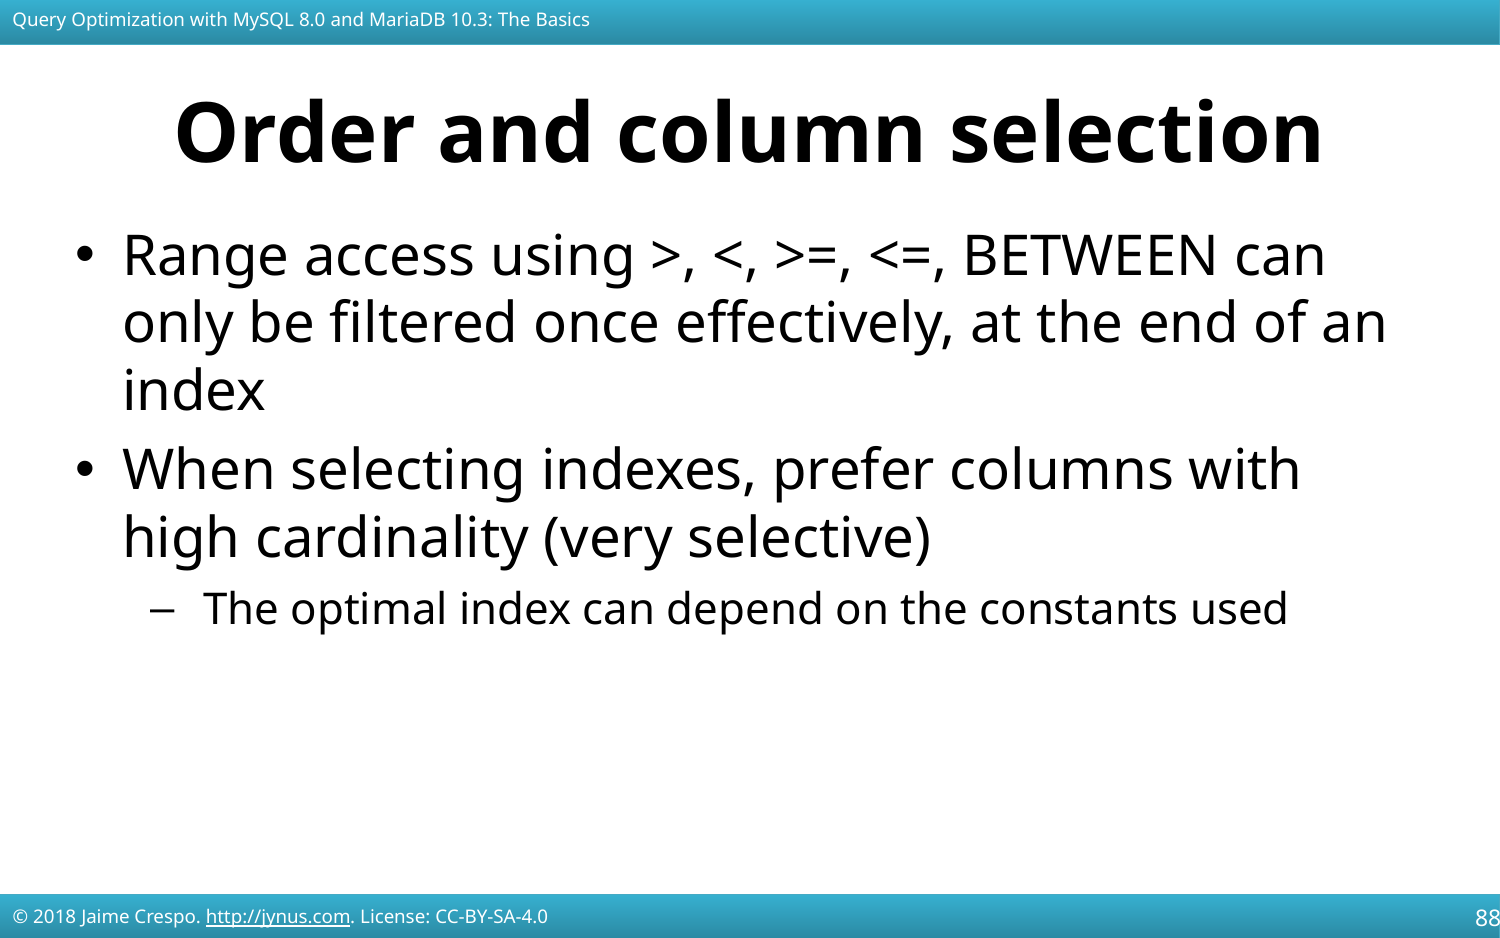

# Order and column selection
Range access using >, <, >=, <=, BETWEEN can only be filtered once effectively, at the end of an index
When selecting indexes, prefer columns with high cardinality (very selective)
The optimal index can depend on the constants used